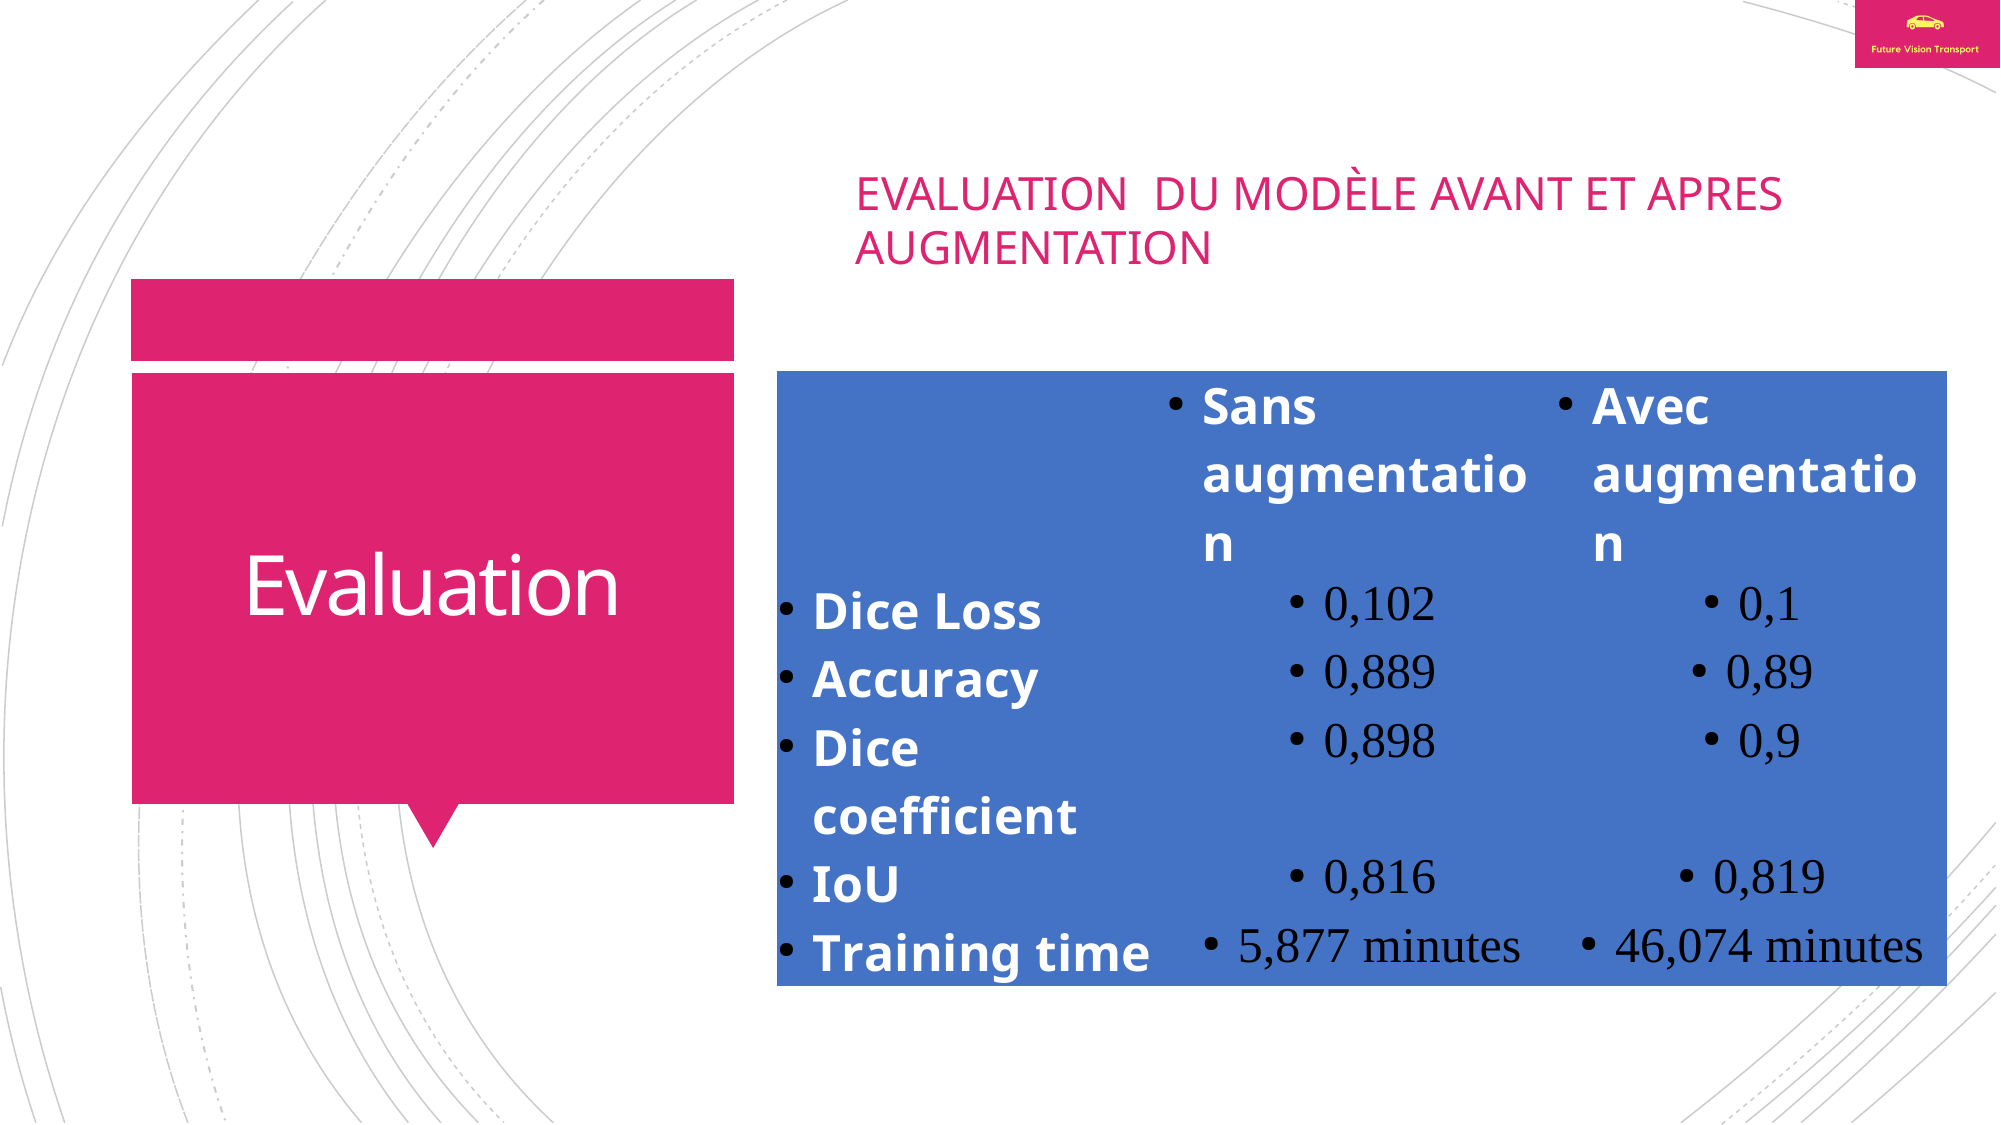

Evaluation du modèle avant et apres augmentation
| | Sans augmentation | Avec augmentation |
| --- | --- | --- |
| Dice Loss | 0,102 | 0,1 |
| Accuracy | 0,889 | 0,89 |
| Dice coefficient | 0,898 | 0,9 |
| IoU | 0,816 | 0,819 |
| Training time | 5,877 minutes | 46,074 minutes |
# Evaluation